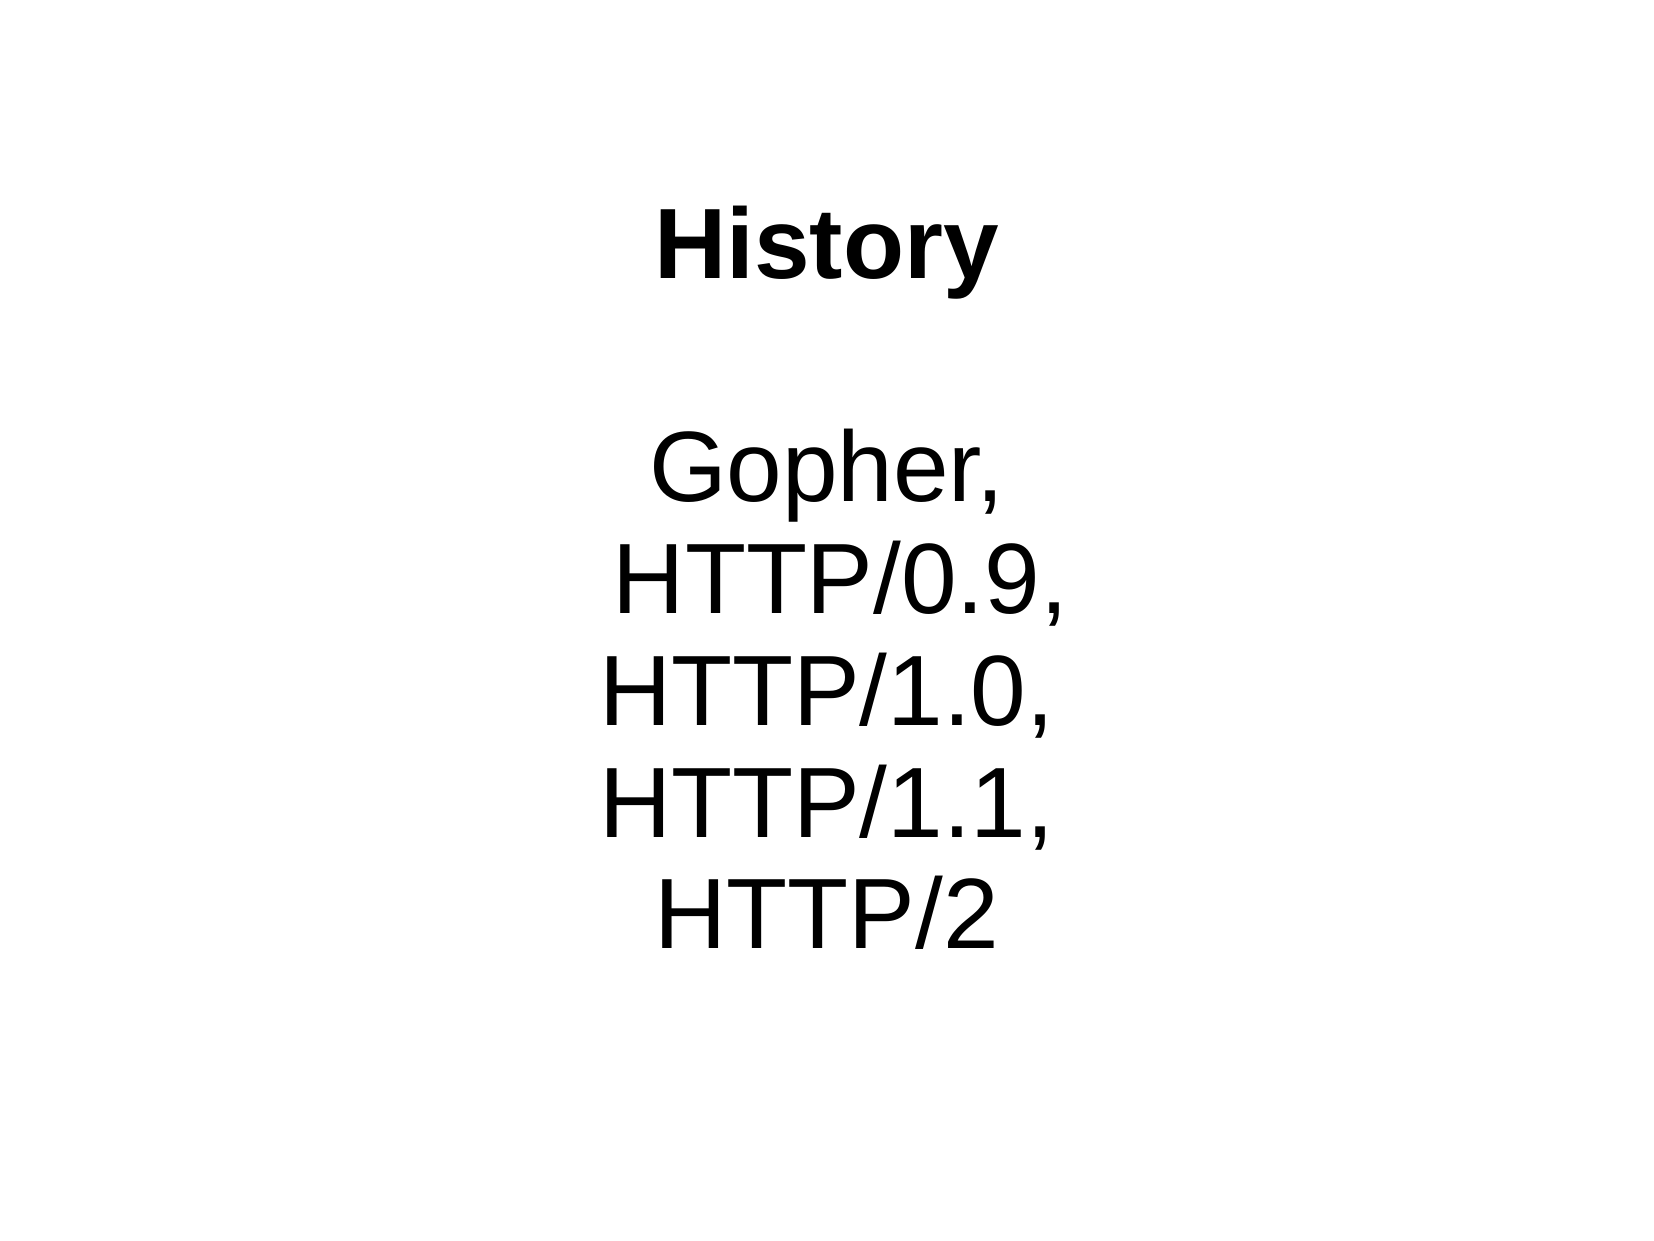

# History
Gopher,
 HTTP/0.9,
HTTP/1.0,
HTTP/1.1,
HTTP/2